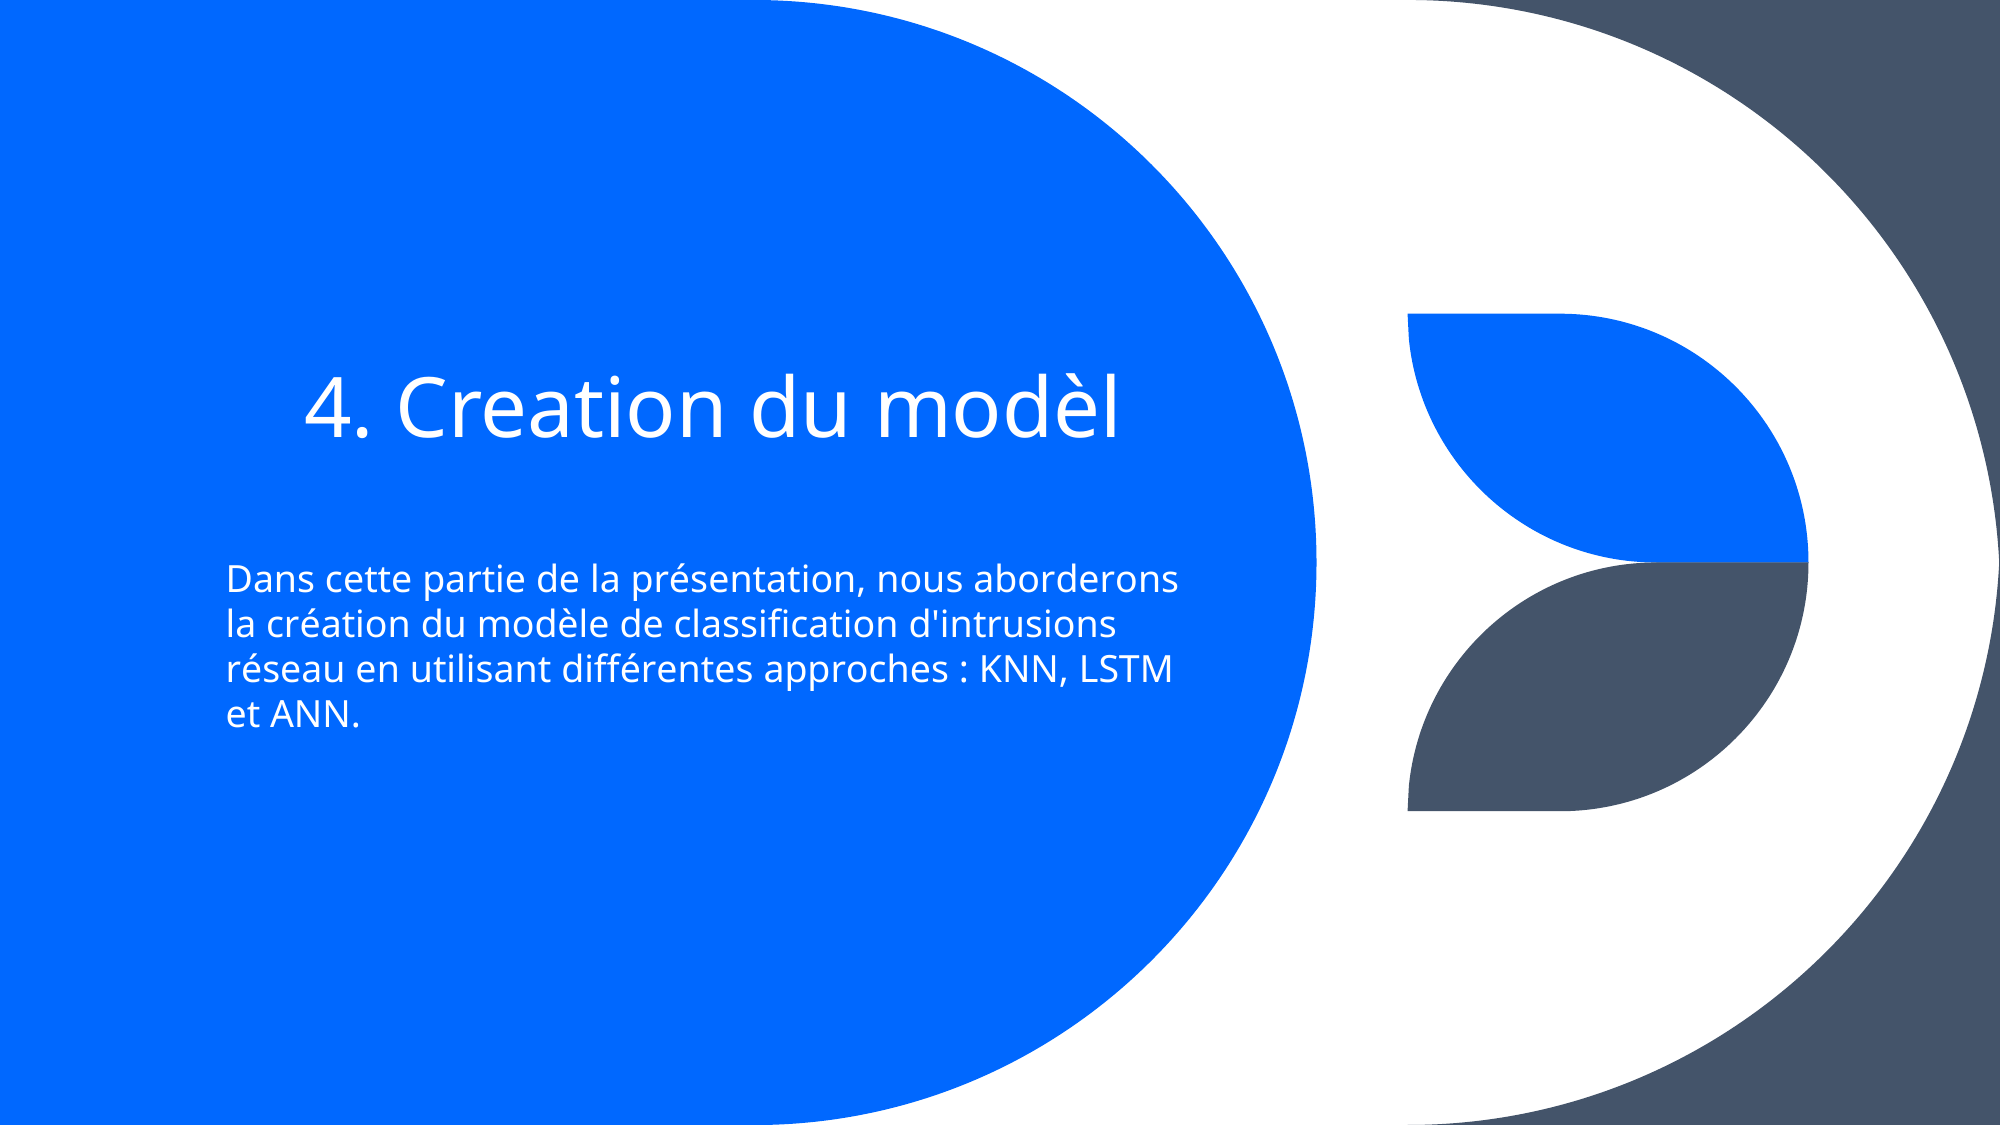

# 4. Creation du modèl
Dans cette partie de la présentation, nous aborderons la création du modèle de classification d'intrusions réseau en utilisant différentes approches : KNN, LSTM et ANN.